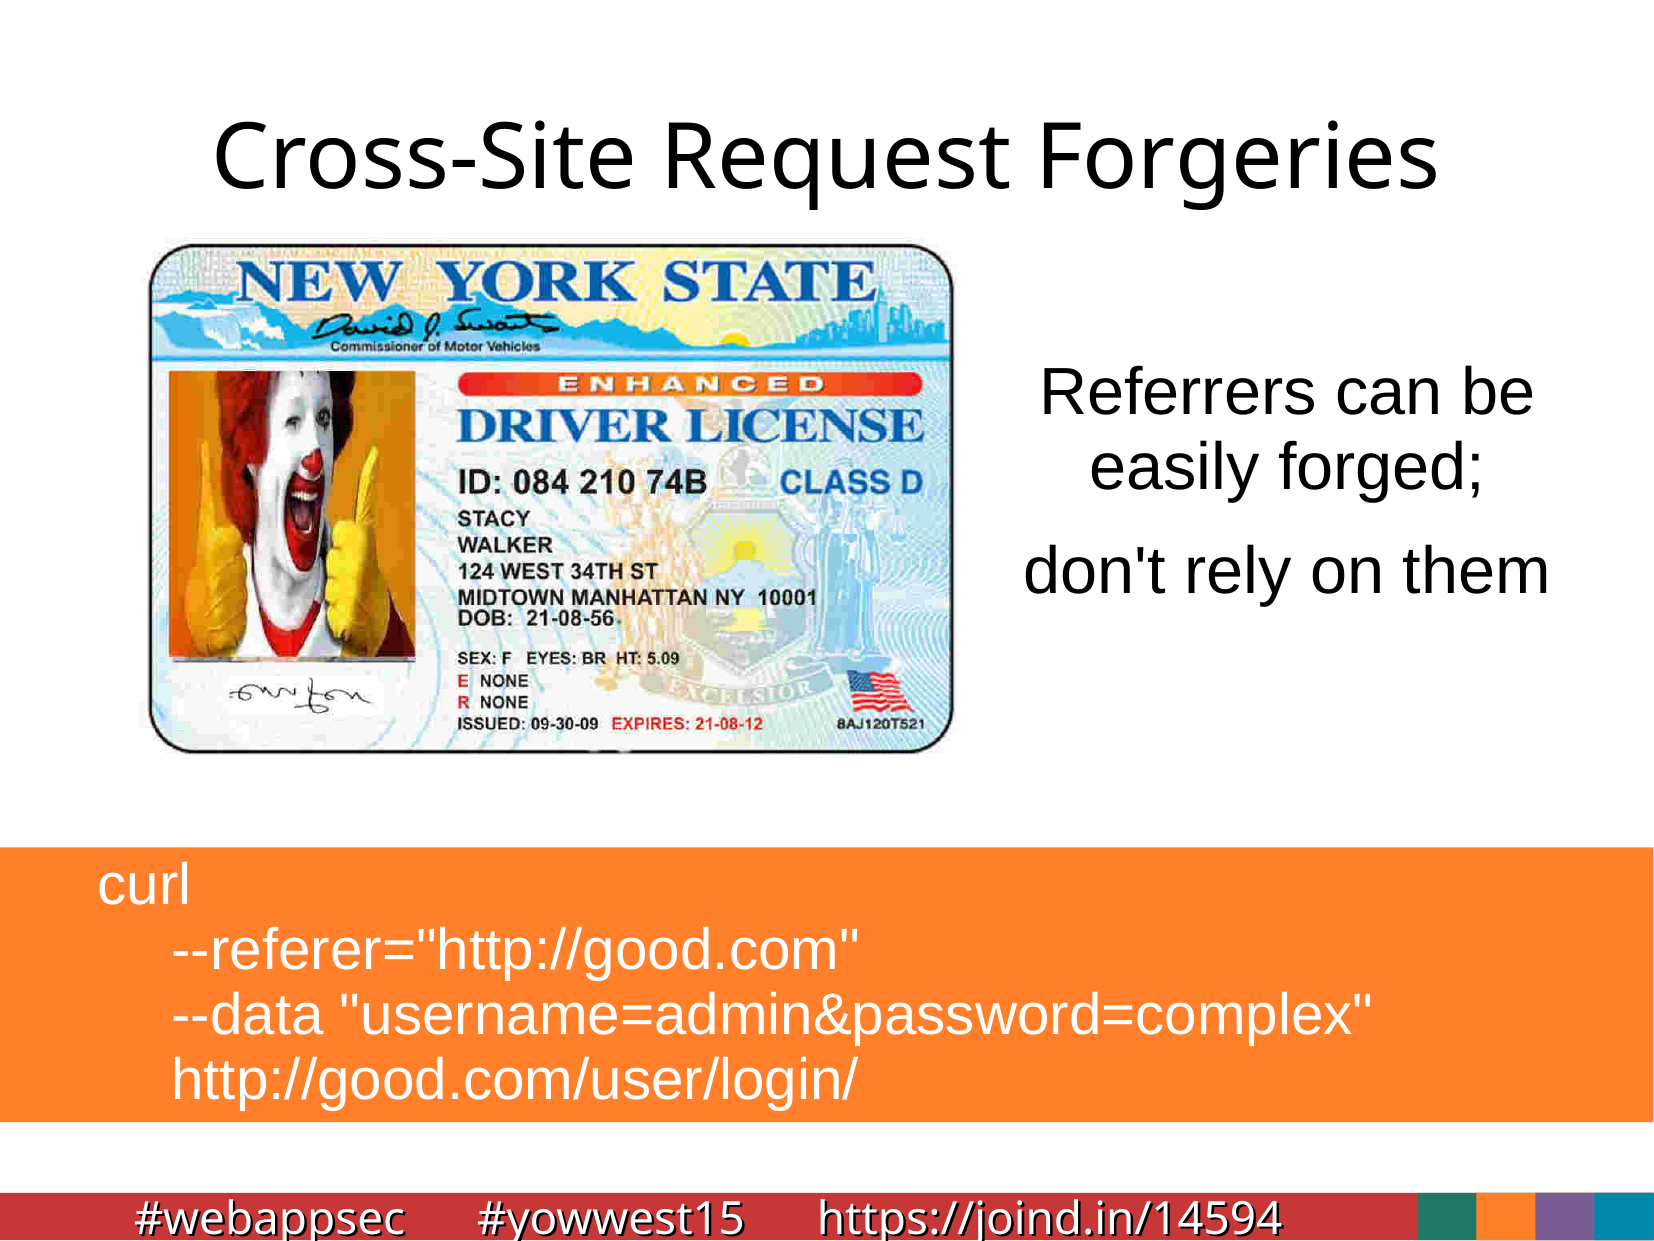

# Cross-Site Request Forgeries
Referrers can be easily forged;
don't rely on them
curl
	--referer="http://good.com"
	--data "username=admin&password=complex"
	http://good.com/user/login/